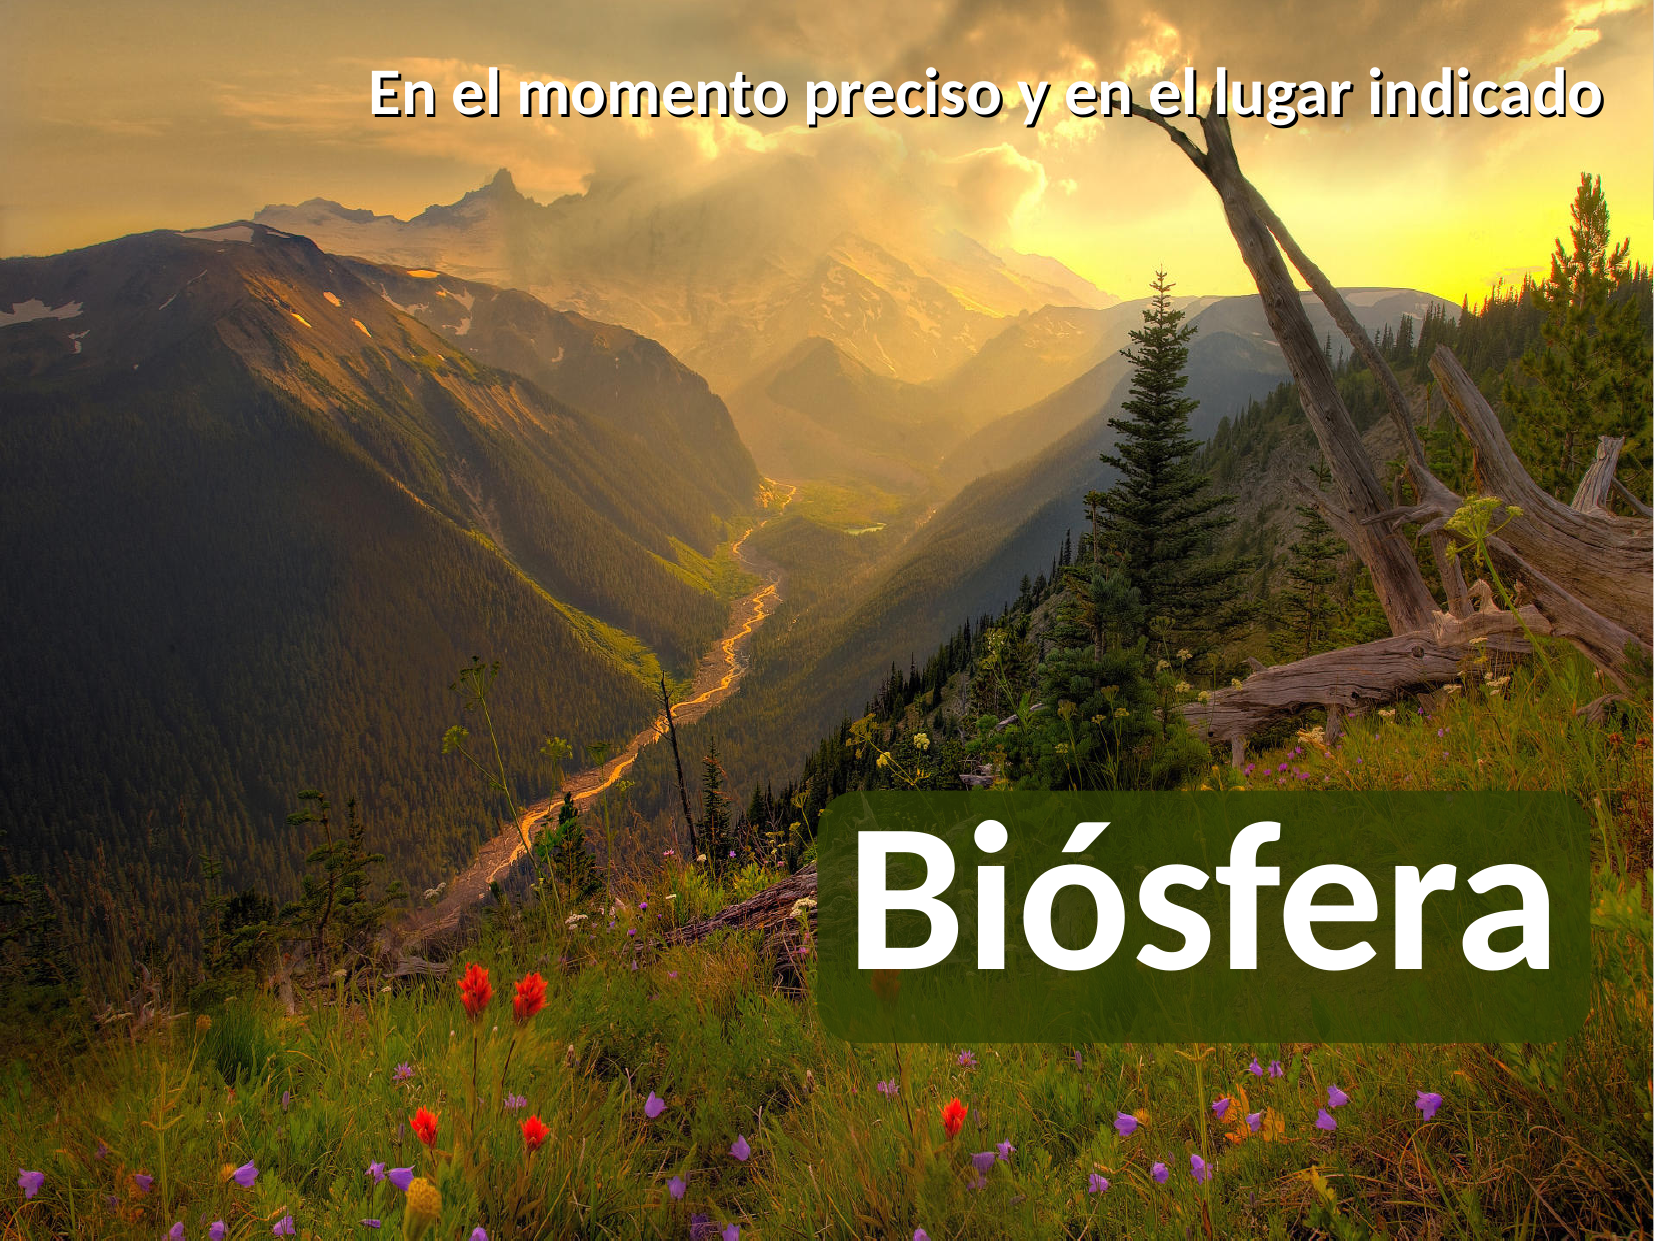

# En el momento preciso y en el lugar indicado
Biósfera
Introducción a la Física (Asorey-Sarmiento)
12